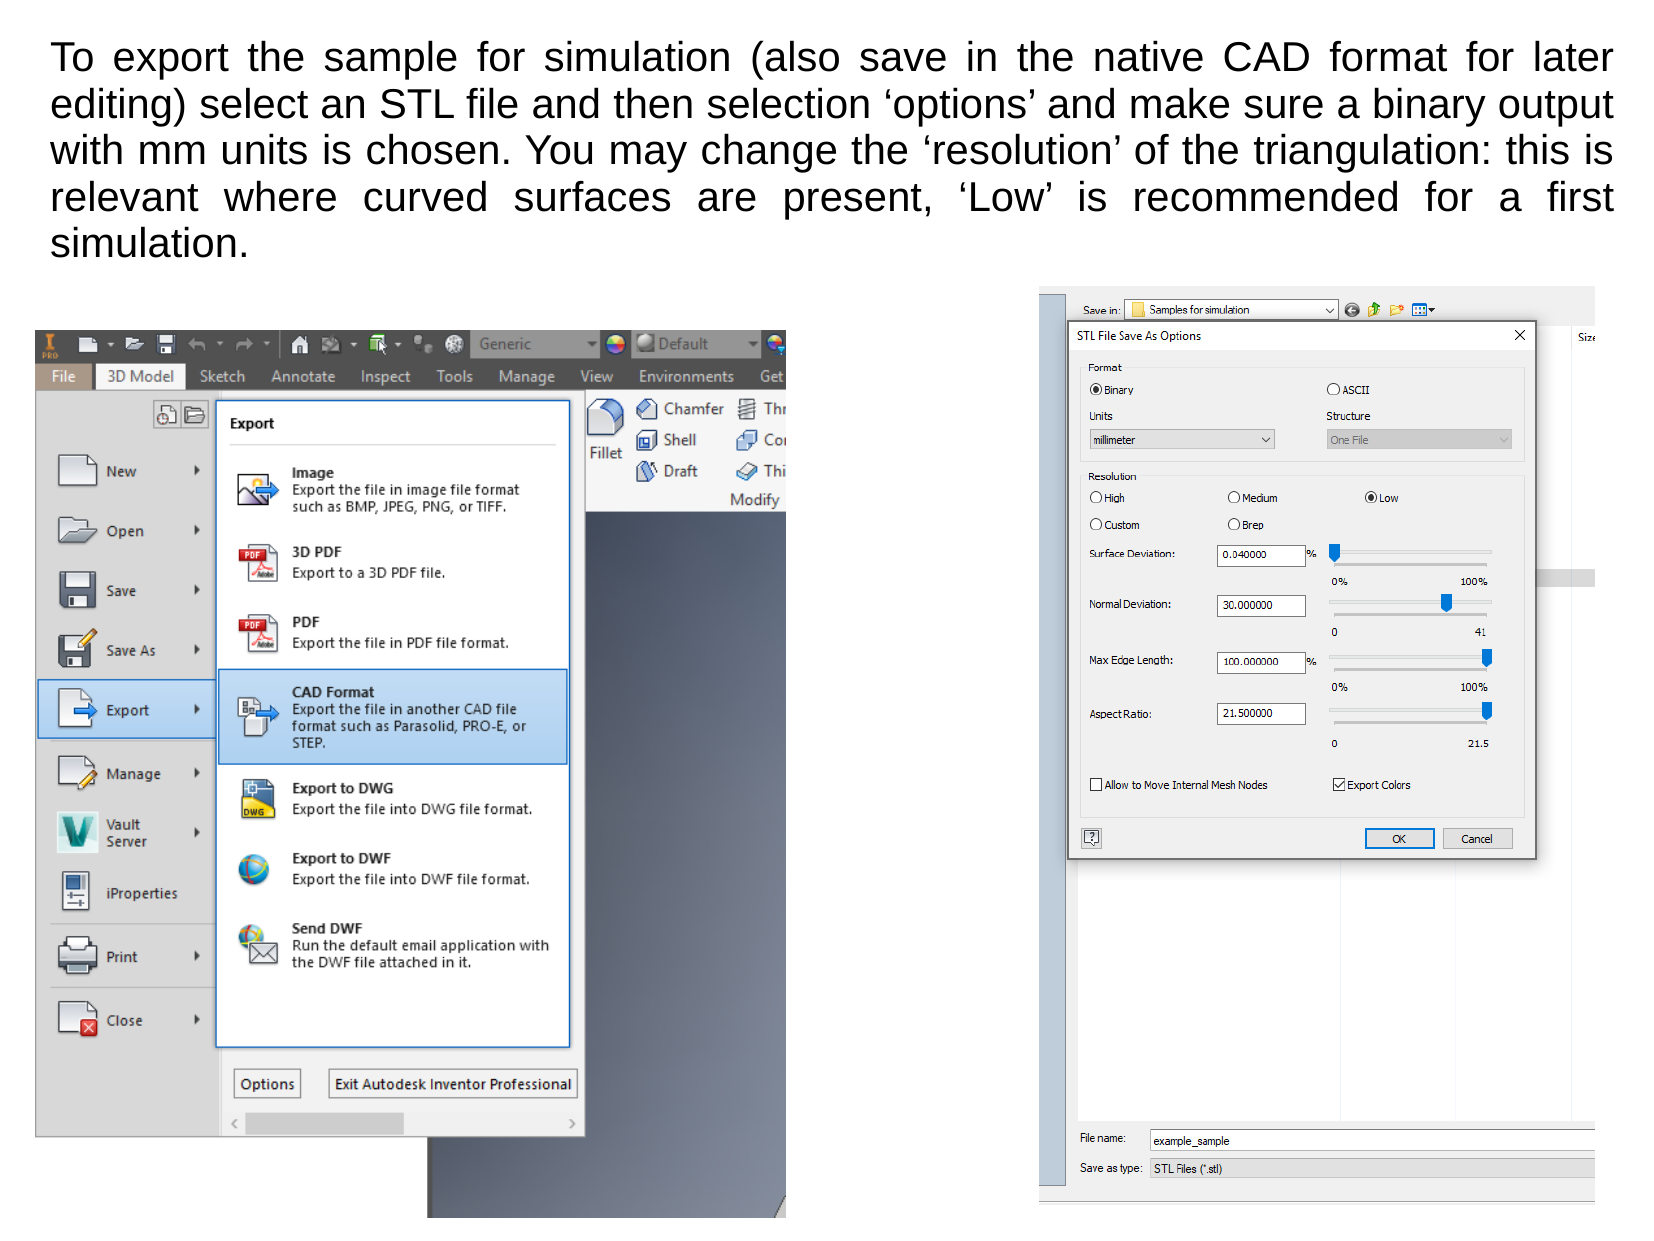

To export the sample for simulation (also save in the native CAD format for later editing) select an STL file and then selection ‘options’ and make sure a binary output with mm units is chosen. You may change the ‘resolution’ of the triangulation: this is relevant where curved surfaces are present, ‘Low’ is recommended for a first simulation.